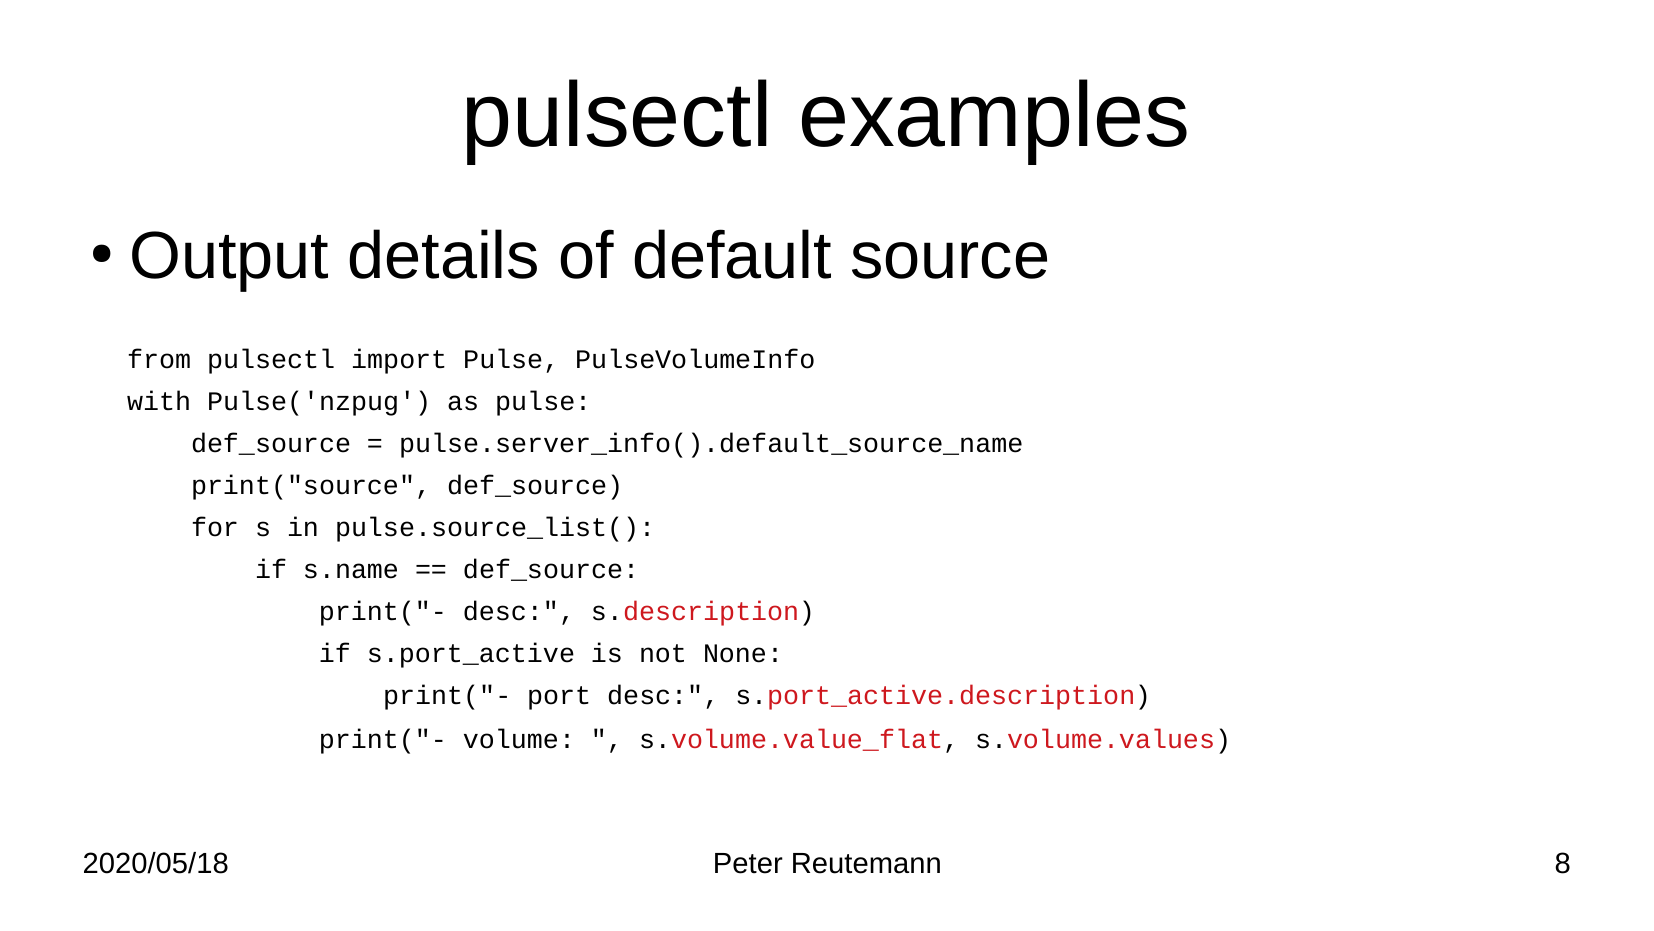

# pulsectl examples
 Output details of default source
 from pulsectl import Pulse, PulseVolumeInfo
 with Pulse('nzpug') as pulse:
 def_source = pulse.server_info().default_source_name
 print("source", def_source)
 for s in pulse.source_list():
 if s.name == def_source:
 print("- desc:", s.description)
 if s.port_active is not None:
 print("- port desc:", s.port_active.description)
 print("- volume: ", s.volume.value_flat, s.volume.values)
2020/05/18
Peter Reutemann
8